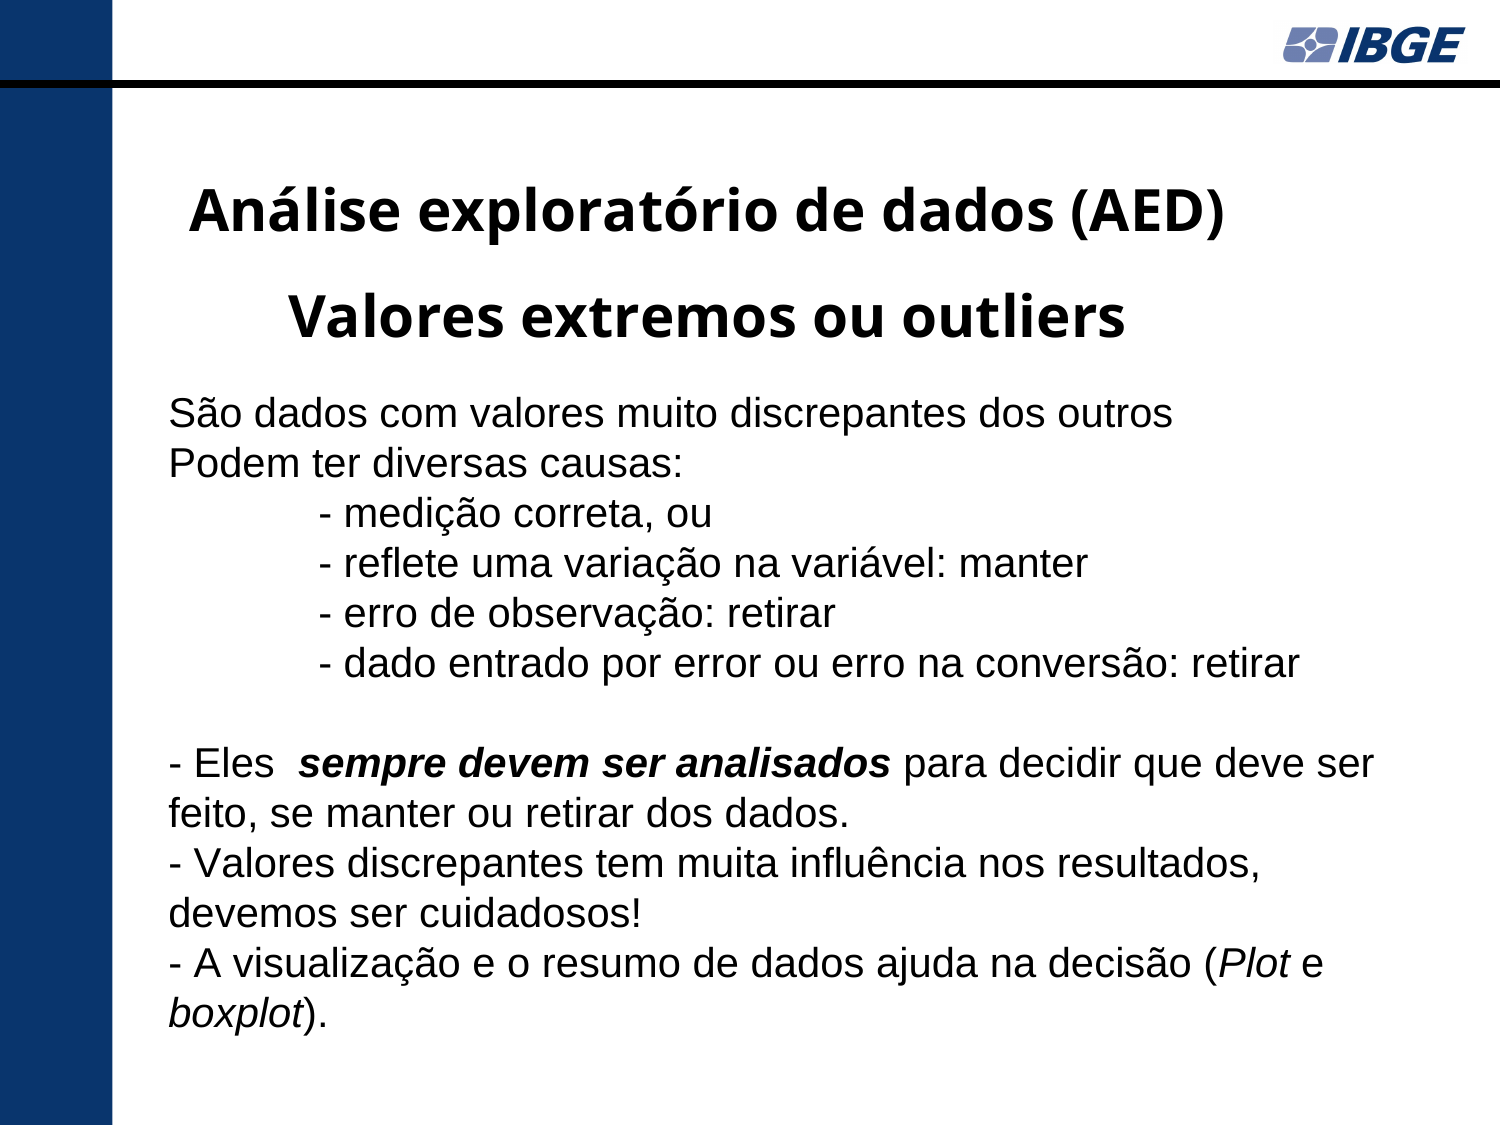

Análise exploratório de dados (AED)
Valores extremos ou outliers
São dados com valores muito discrepantes dos outros
Podem ter diversas causas:
	- medição correta, ou
	- reflete uma variação na variável: manter
	- erro de observação: retirar
	- dado entrado por error ou erro na conversão: retirar
- Eles sempre devem ser analisados para decidir que deve ser feito, se manter ou retirar dos dados.
- Valores discrepantes tem muita influência nos resultados, devemos ser cuidadosos!
- A visualização e o resumo de dados ajuda na decisão (Plot e boxplot).